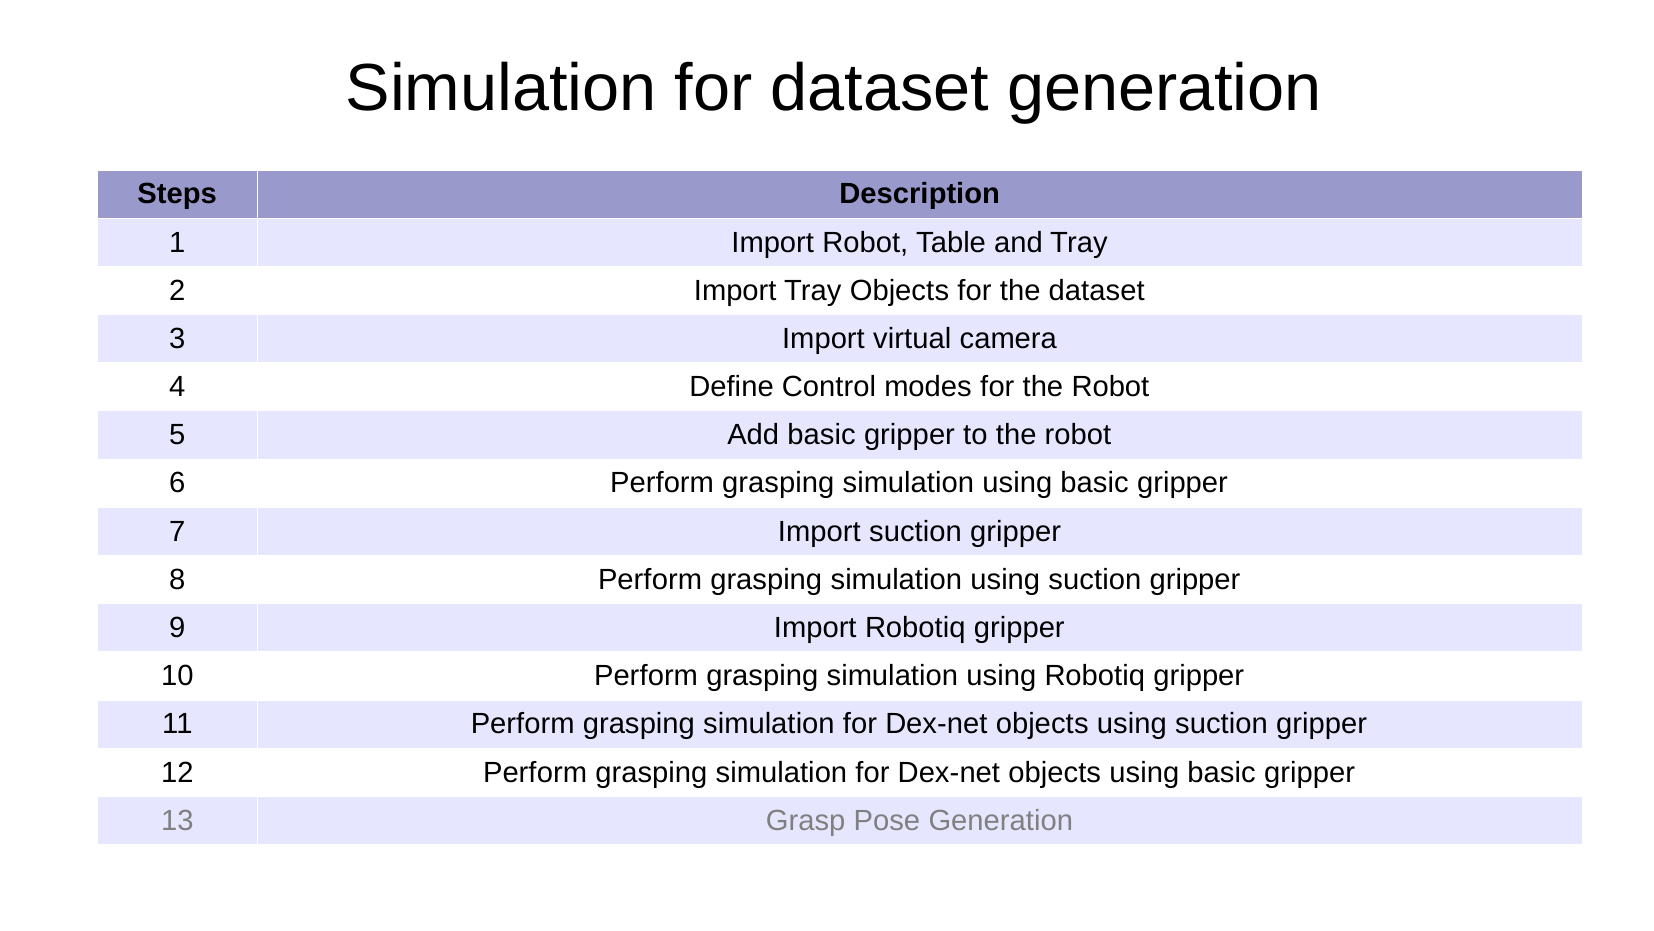

# Simulation for dataset generation
| Steps | Description |
| --- | --- |
| 1 | Import Robot, Table and Tray |
| 2 | Import Tray Objects for the dataset |
| 3 | Import virtual camera |
| 4 | Define Control modes for the Robot |
| 5 | Add basic gripper to the robot |
| 6 | Perform grasping simulation using basic gripper |
| 7 | Import suction gripper |
| 8 | Perform grasping simulation using suction gripper |
| 9 | Import Robotiq gripper |
| 10 | Perform grasping simulation using Robotiq gripper |
| 11 | Perform grasping simulation for Dex-net objects using suction gripper |
| 12 | Perform grasping simulation for Dex-net objects using basic gripper |
| 13 | Grasp Pose Generation |
| | |